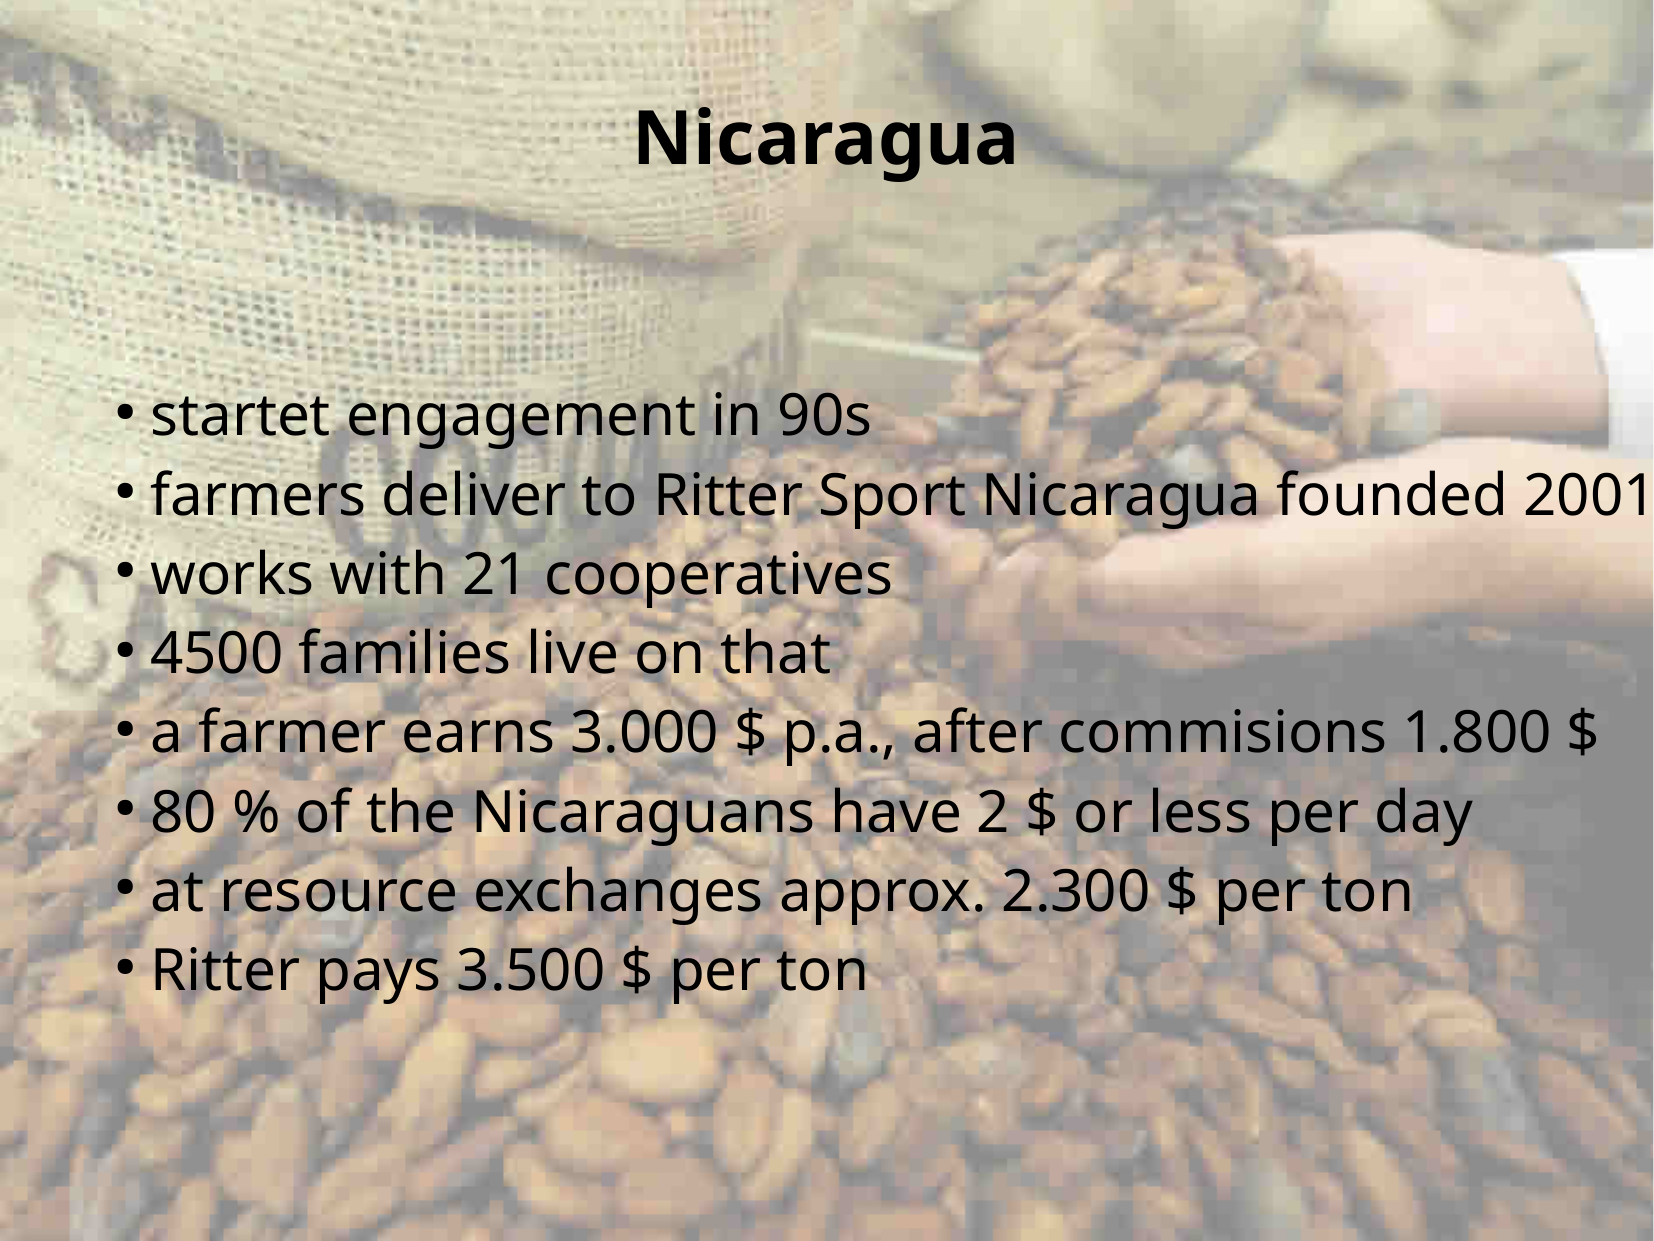

Nicaragua
startet engagement in 90s
farmers deliver to Ritter Sport Nicaragua founded 2001
works with 21 cooperatives
4500 families live on that
a farmer earns 3.000 $ p.a., after commisions 1.800 $
80 % of the Nicaraguans have 2 $ or less per day
at resource exchanges approx. 2.300 $ per ton
Ritter pays 3.500 $ per ton